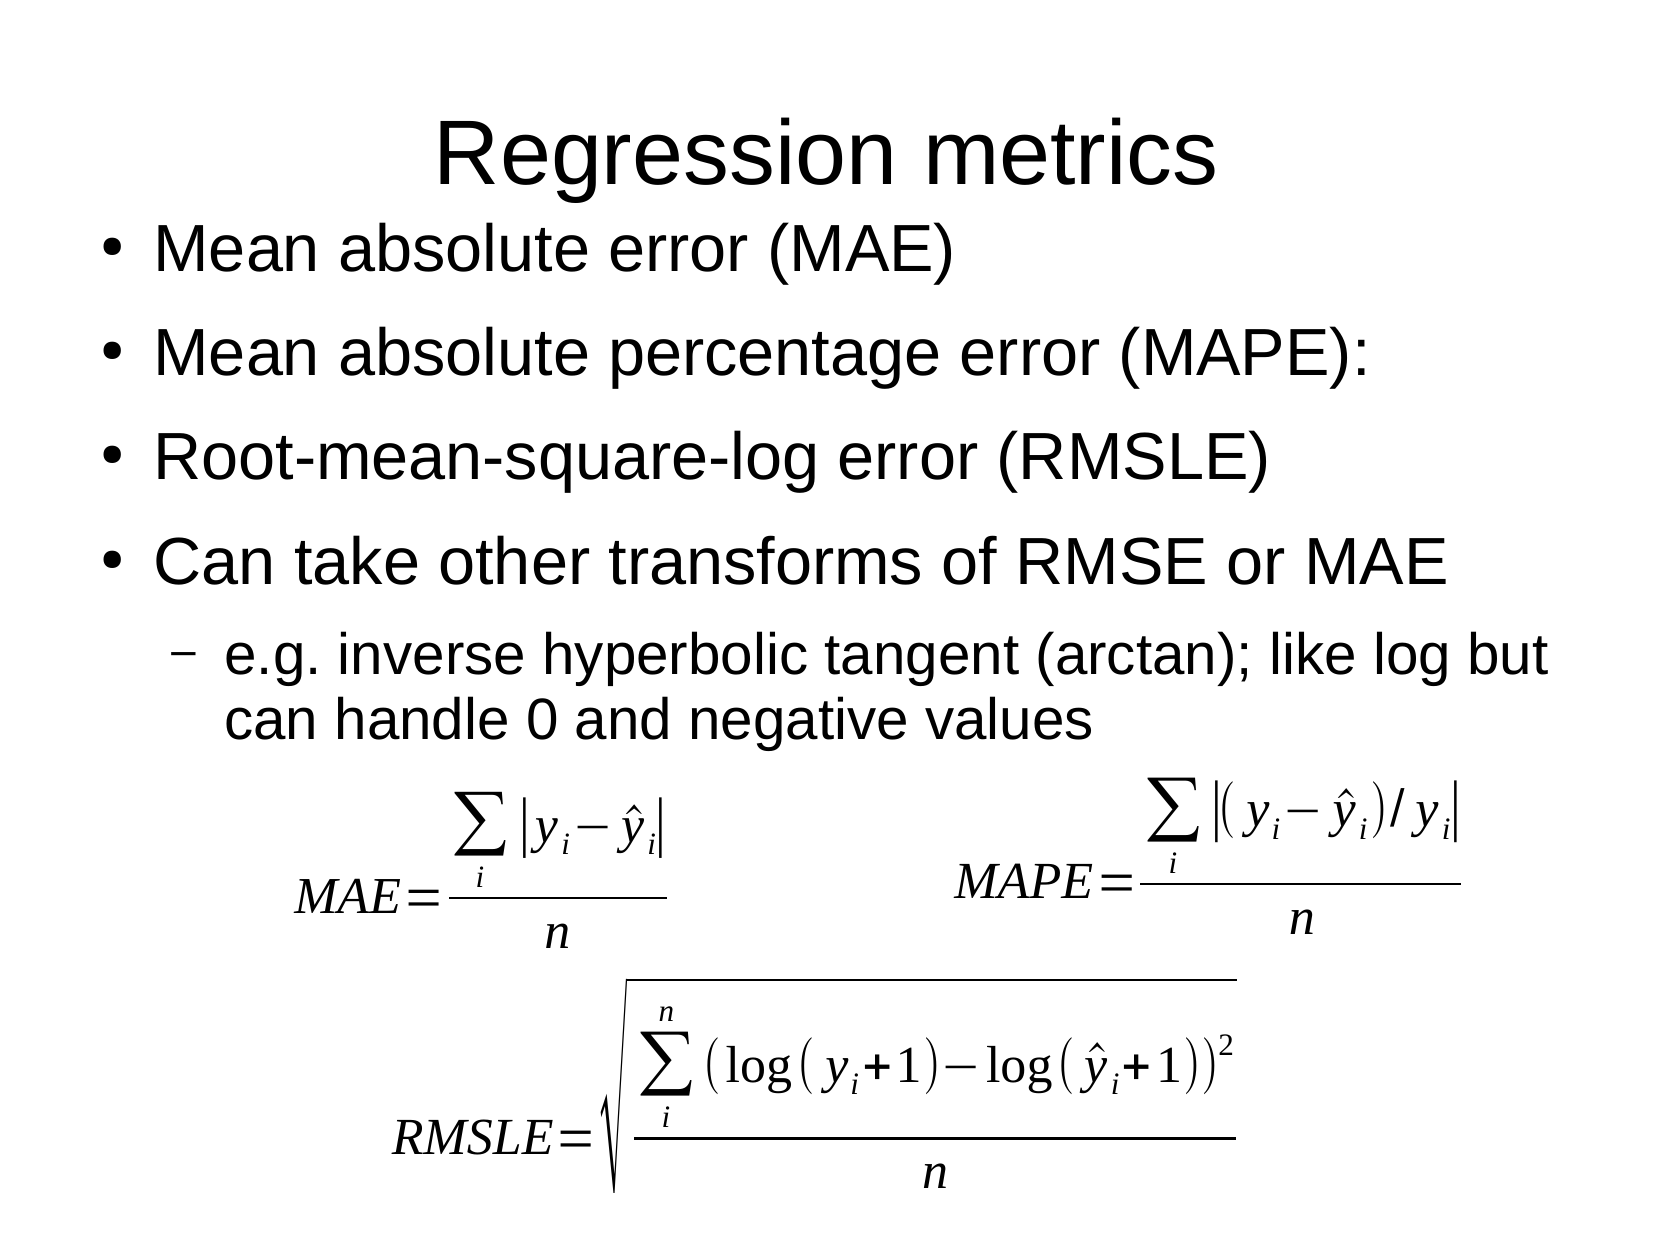

# Regression metrics
Mean absolute error (MAE)
Mean absolute percentage error (MAPE):
Root-mean-square-log error (RMSLE)
Can take other transforms of RMSE or MAE
e.g. inverse hyperbolic tangent (arctan); like log but can handle 0 and negative values